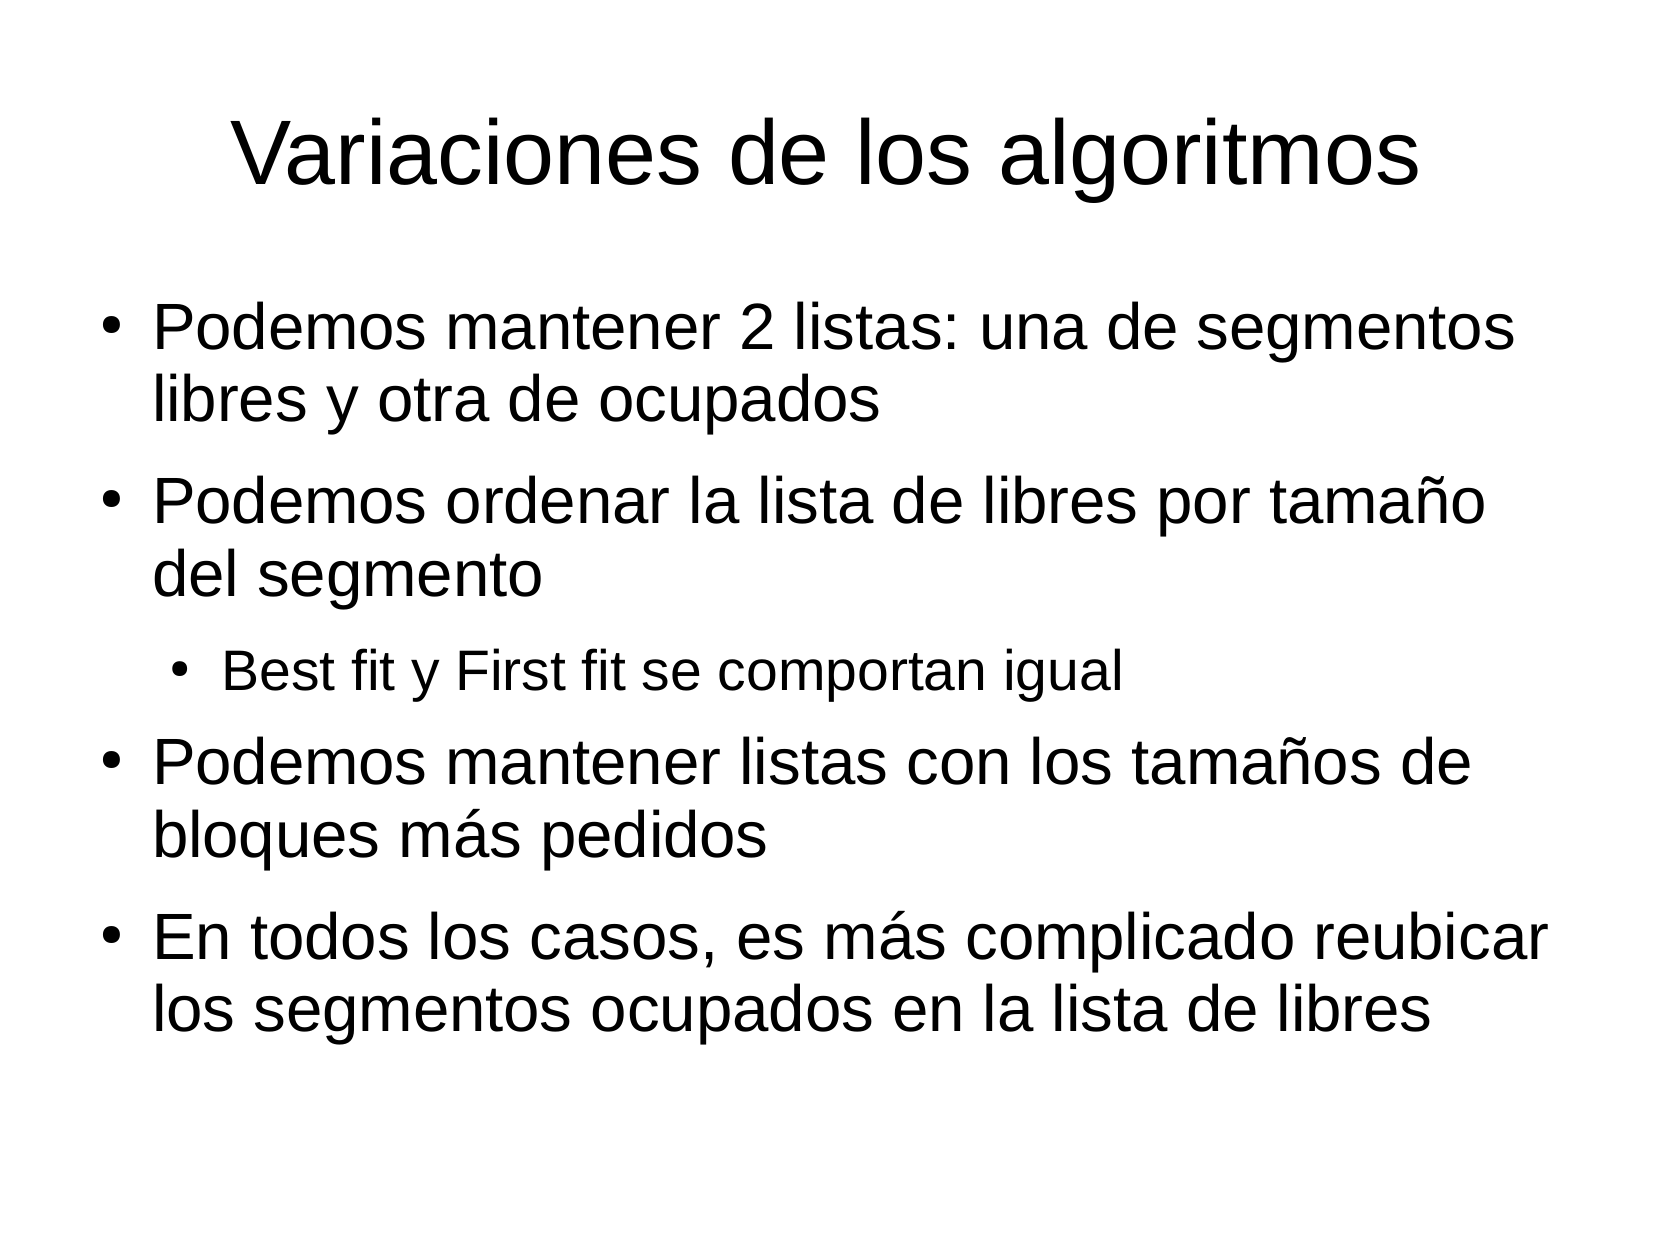

# Variaciones de los algoritmos
Podemos mantener 2 listas: una de segmentos libres y otra de ocupados
Podemos ordenar la lista de libres por tamaño del segmento
Best fit y First fit se comportan igual
Podemos mantener listas con los tamaños de bloques más pedidos
En todos los casos, es más complicado reubicar los segmentos ocupados en la lista de libres